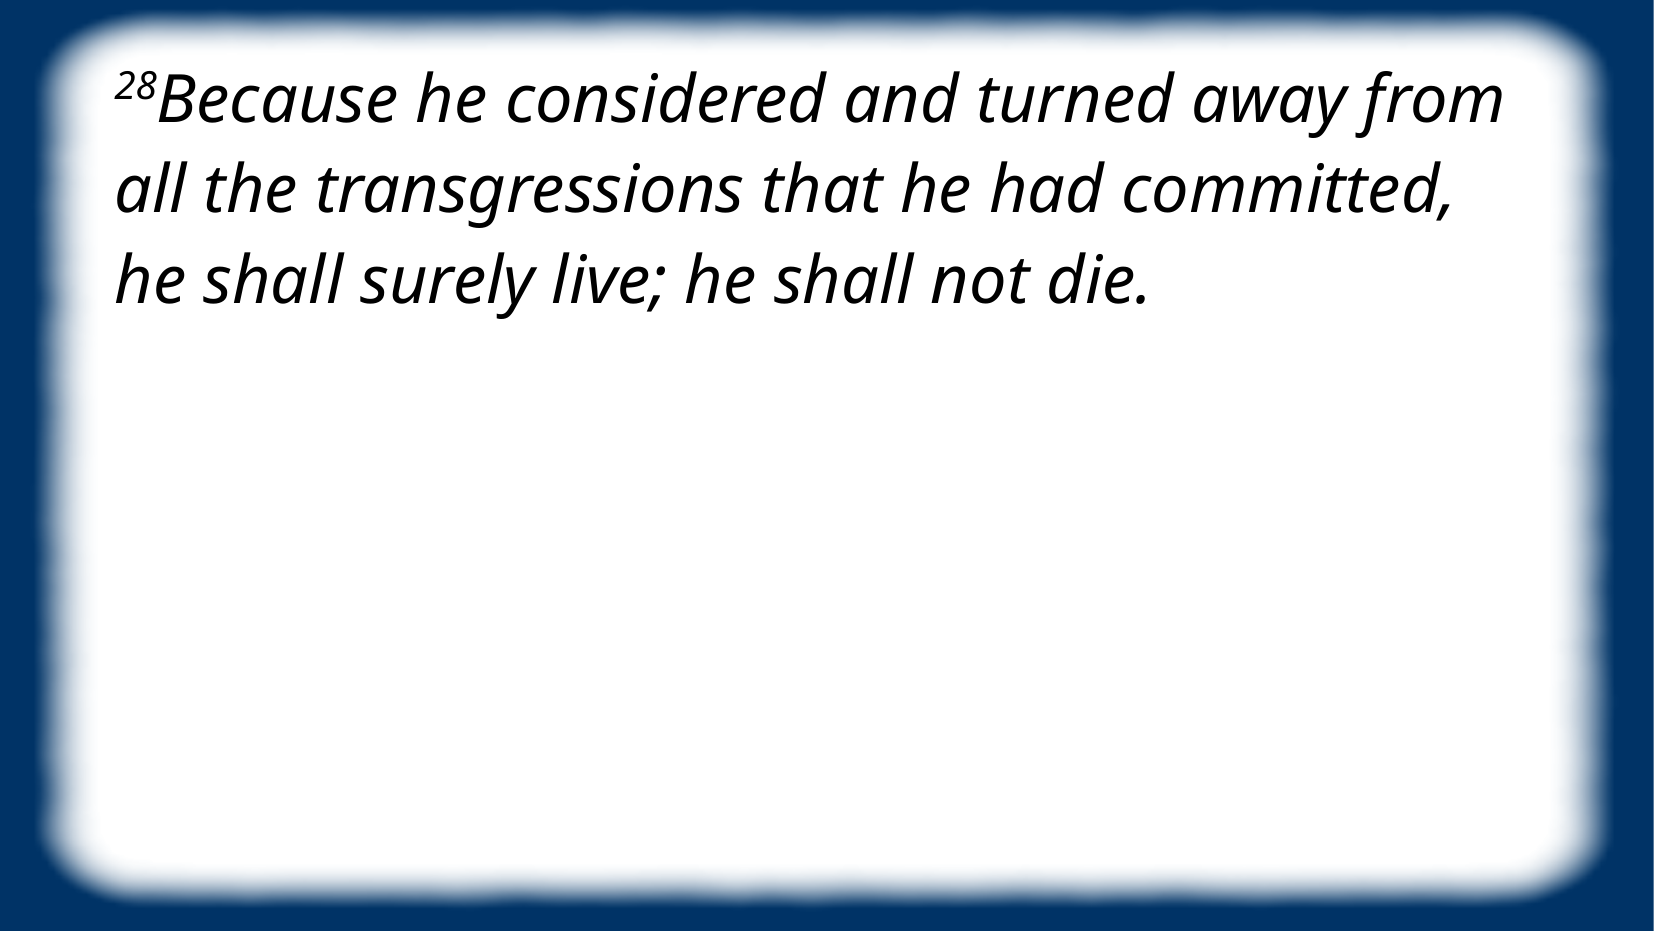

28Because he considered and turned away from all the transgressions that he had committed, he shall surely live; he shall not die.